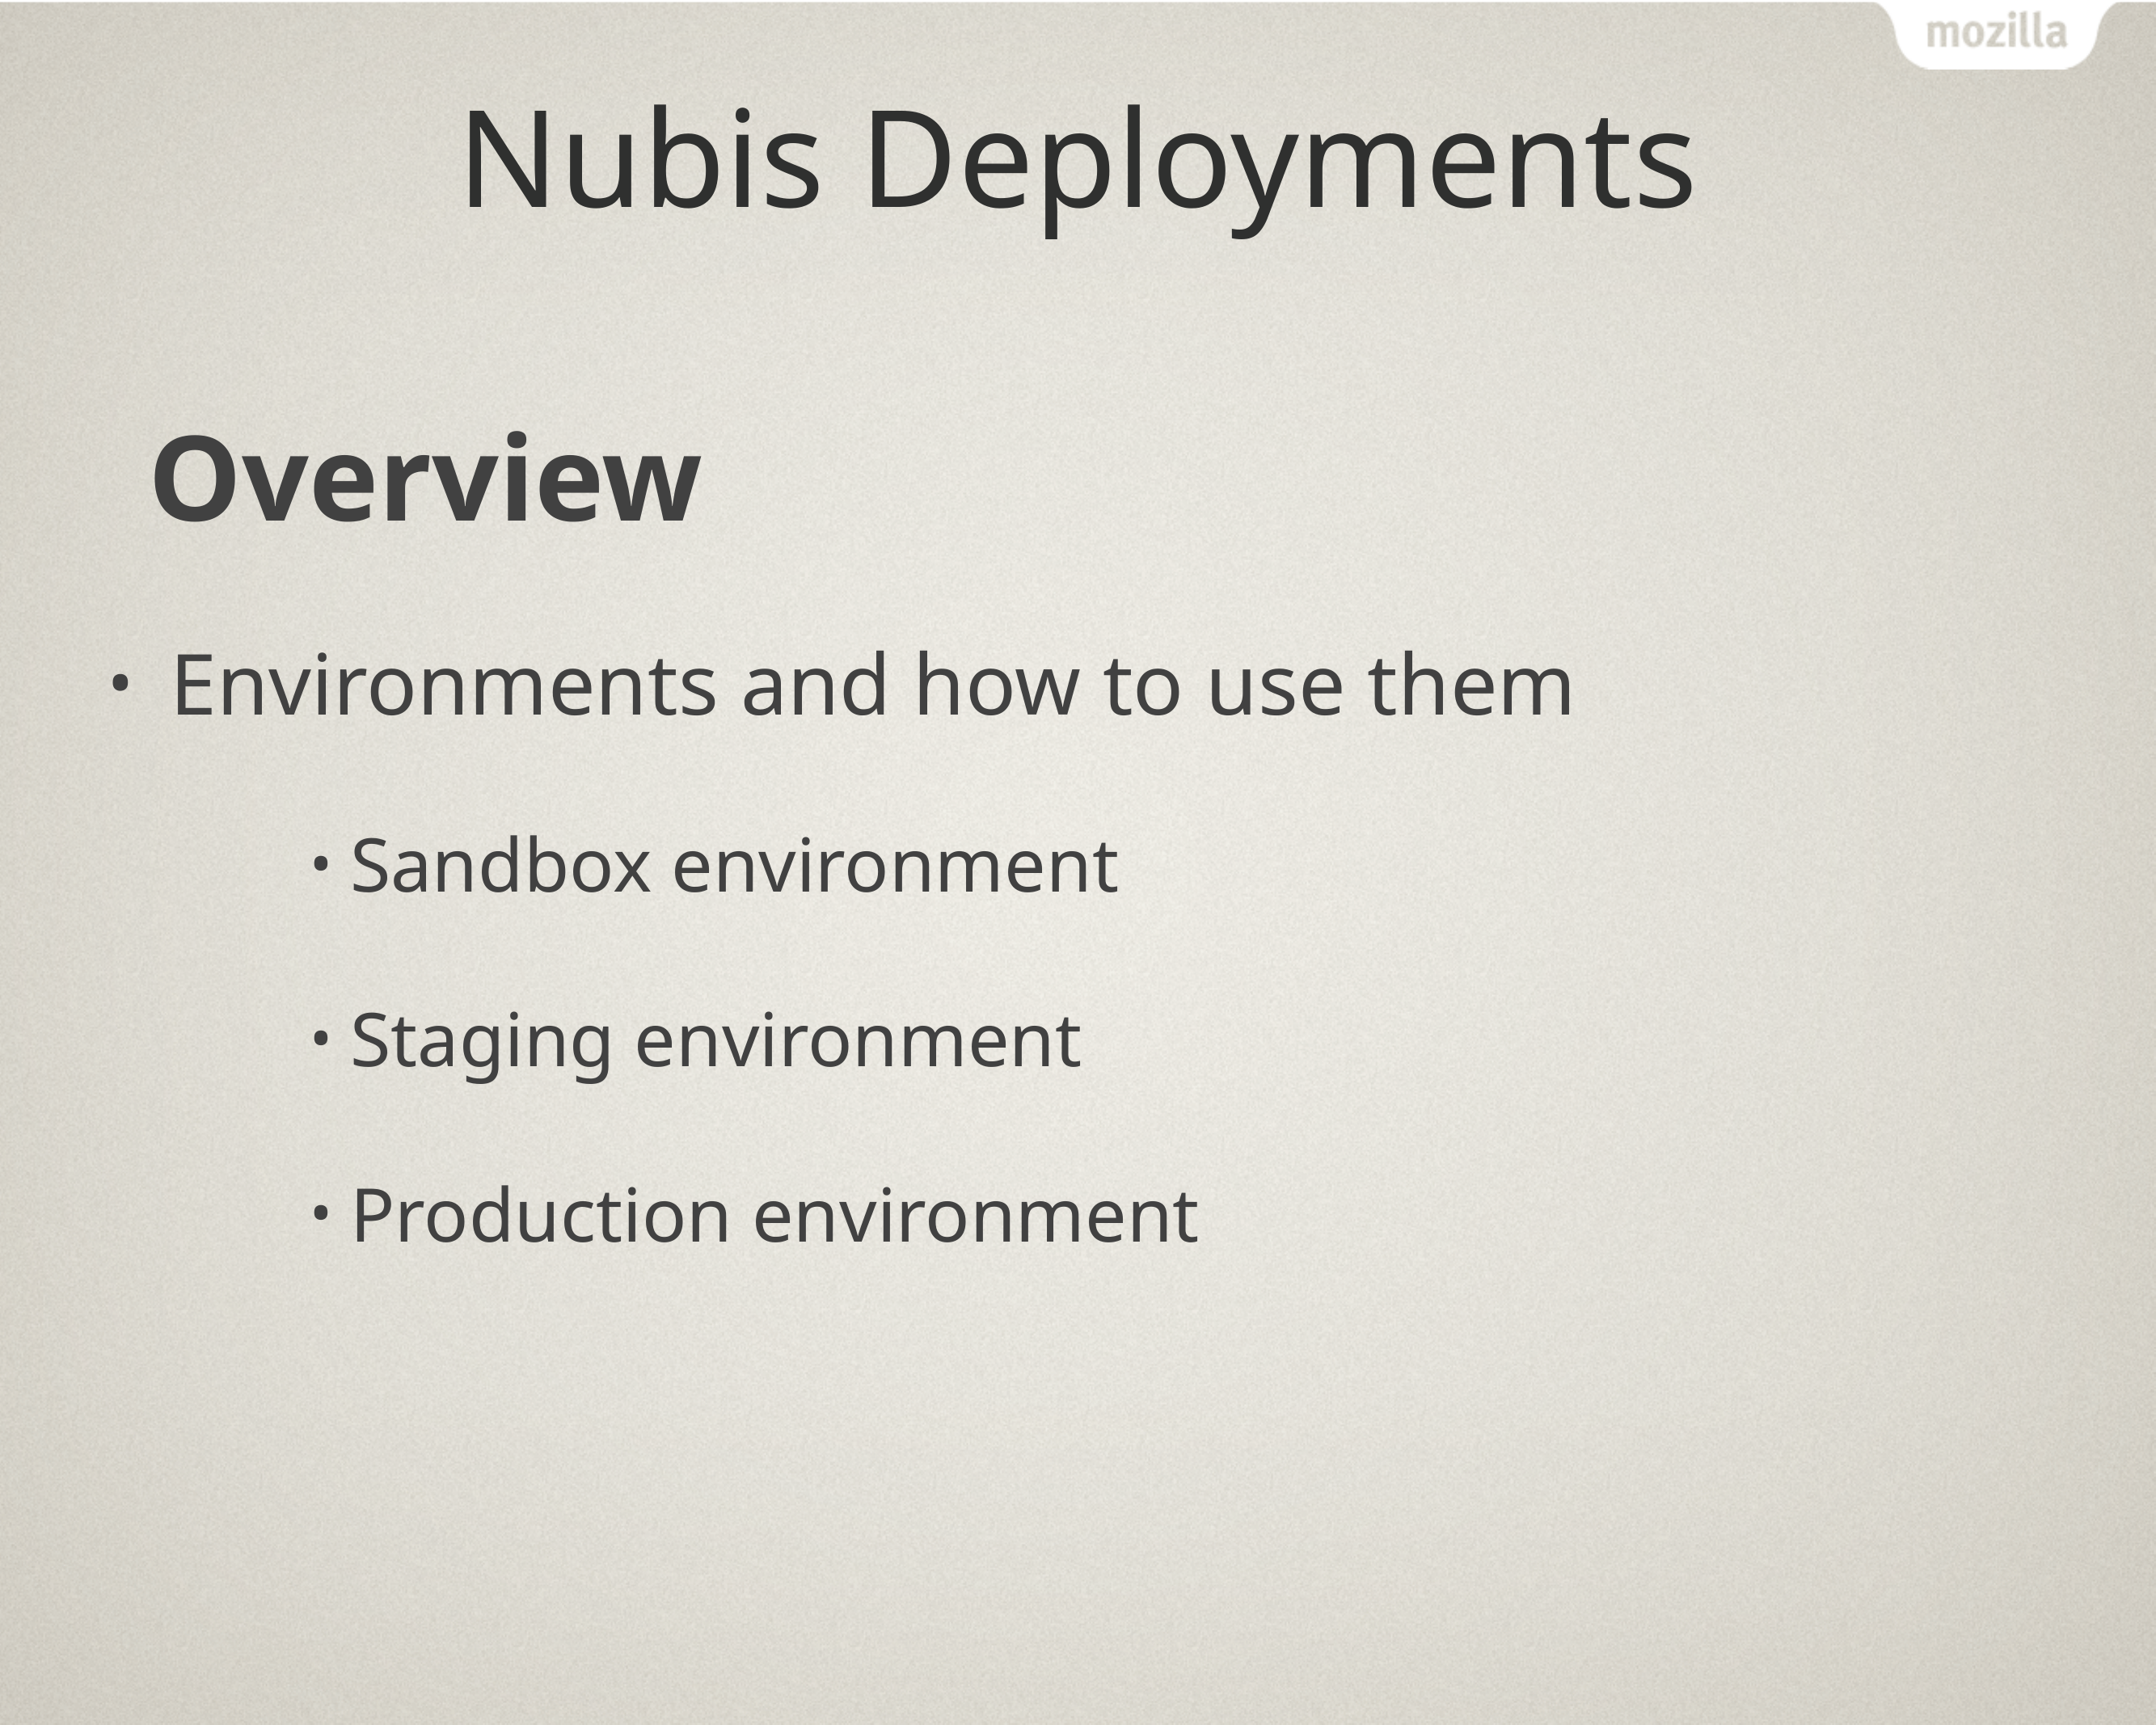

# Nubis Deployments
Overview
 Environments and how to use them
Sandbox environment
Staging environment
Production environment